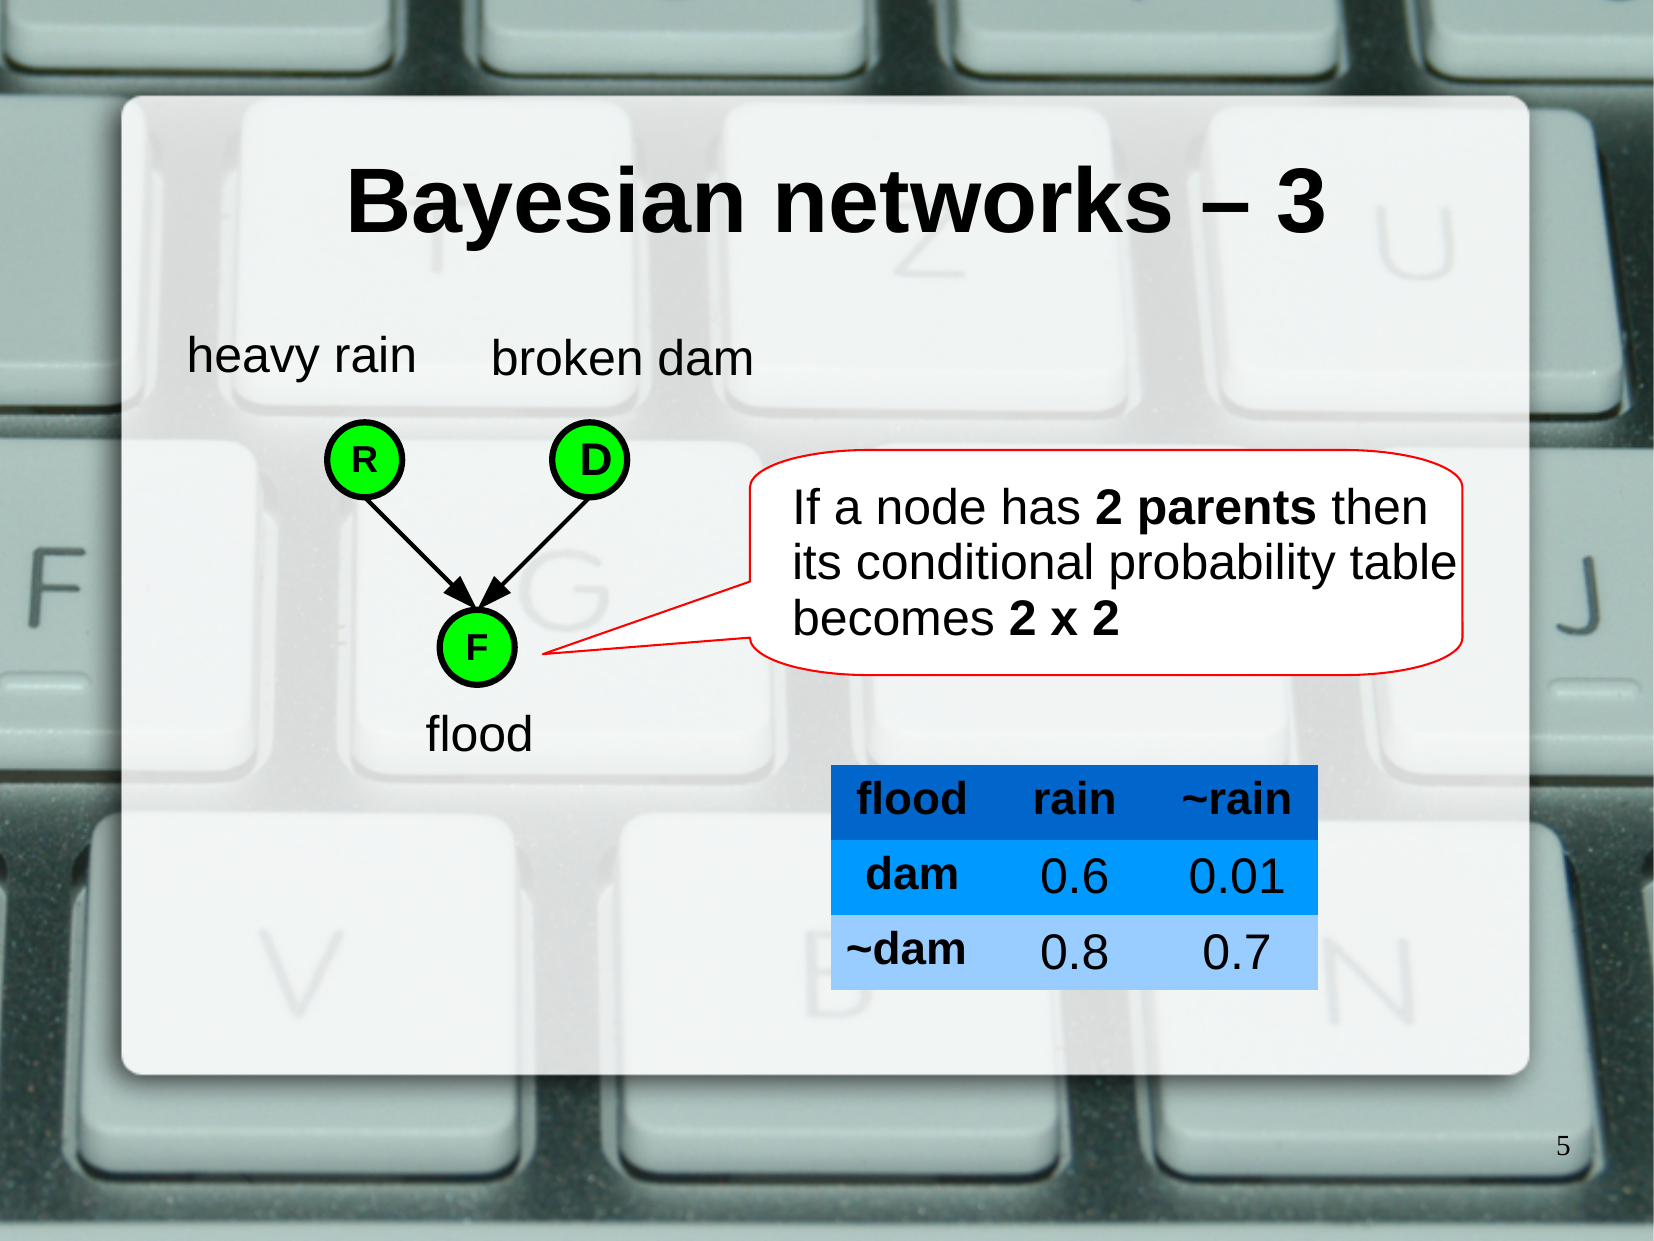

# Bayesian networks – 3
heavy rain
broken dam
R
 D
If a node has 2 parents then
its conditional probability table
becomes 2 x 2
F
 flood
| flood | rain | ~rain |
| --- | --- | --- |
| dam | 0.6 | 0.01 |
| ~dam | 0.8 | 0.7 |
5